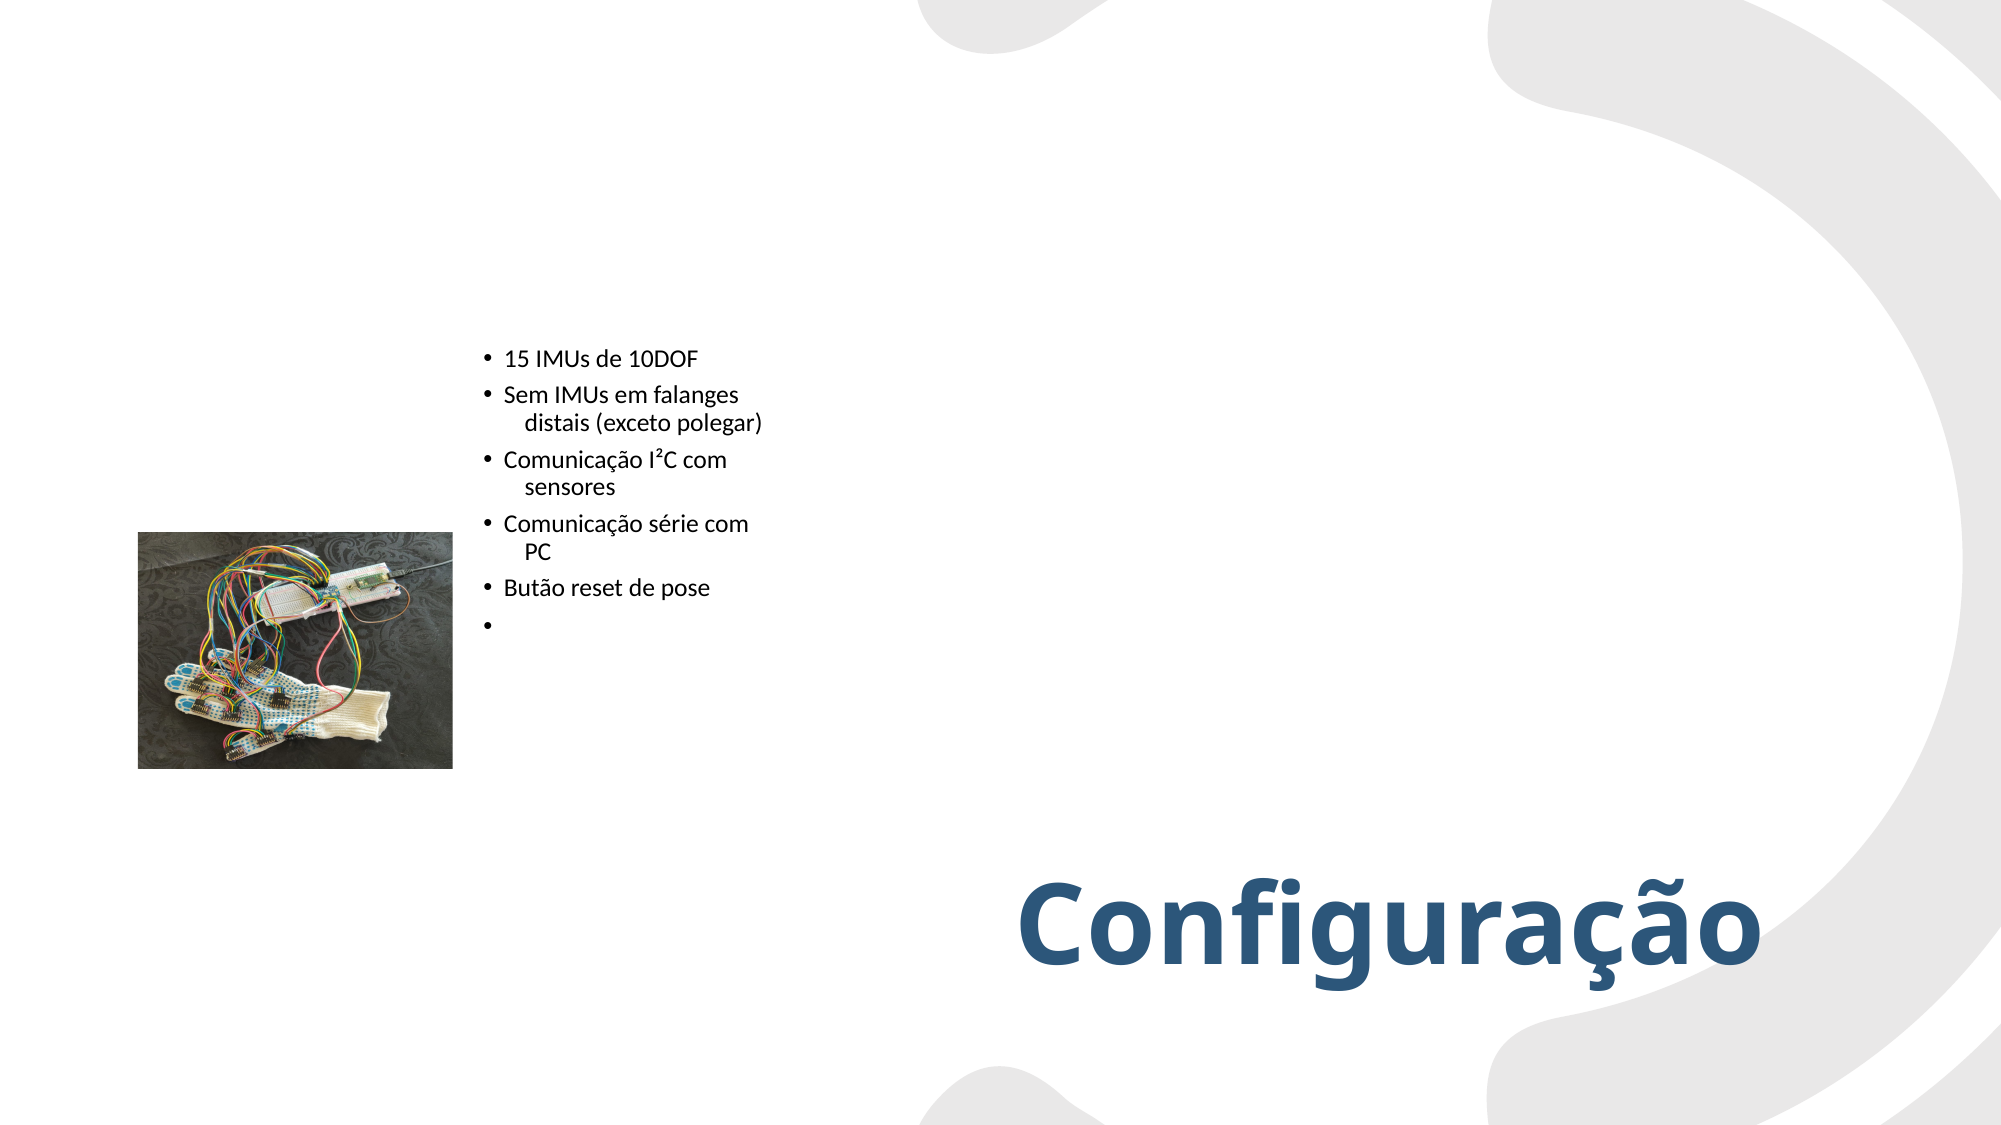

# Configuração
15 IMUs de 10DOF
Sem IMUs em falanges distais (exceto polegar)
Comunicação I²C com sensores
Comunicação série com PC
Butão reset de pose